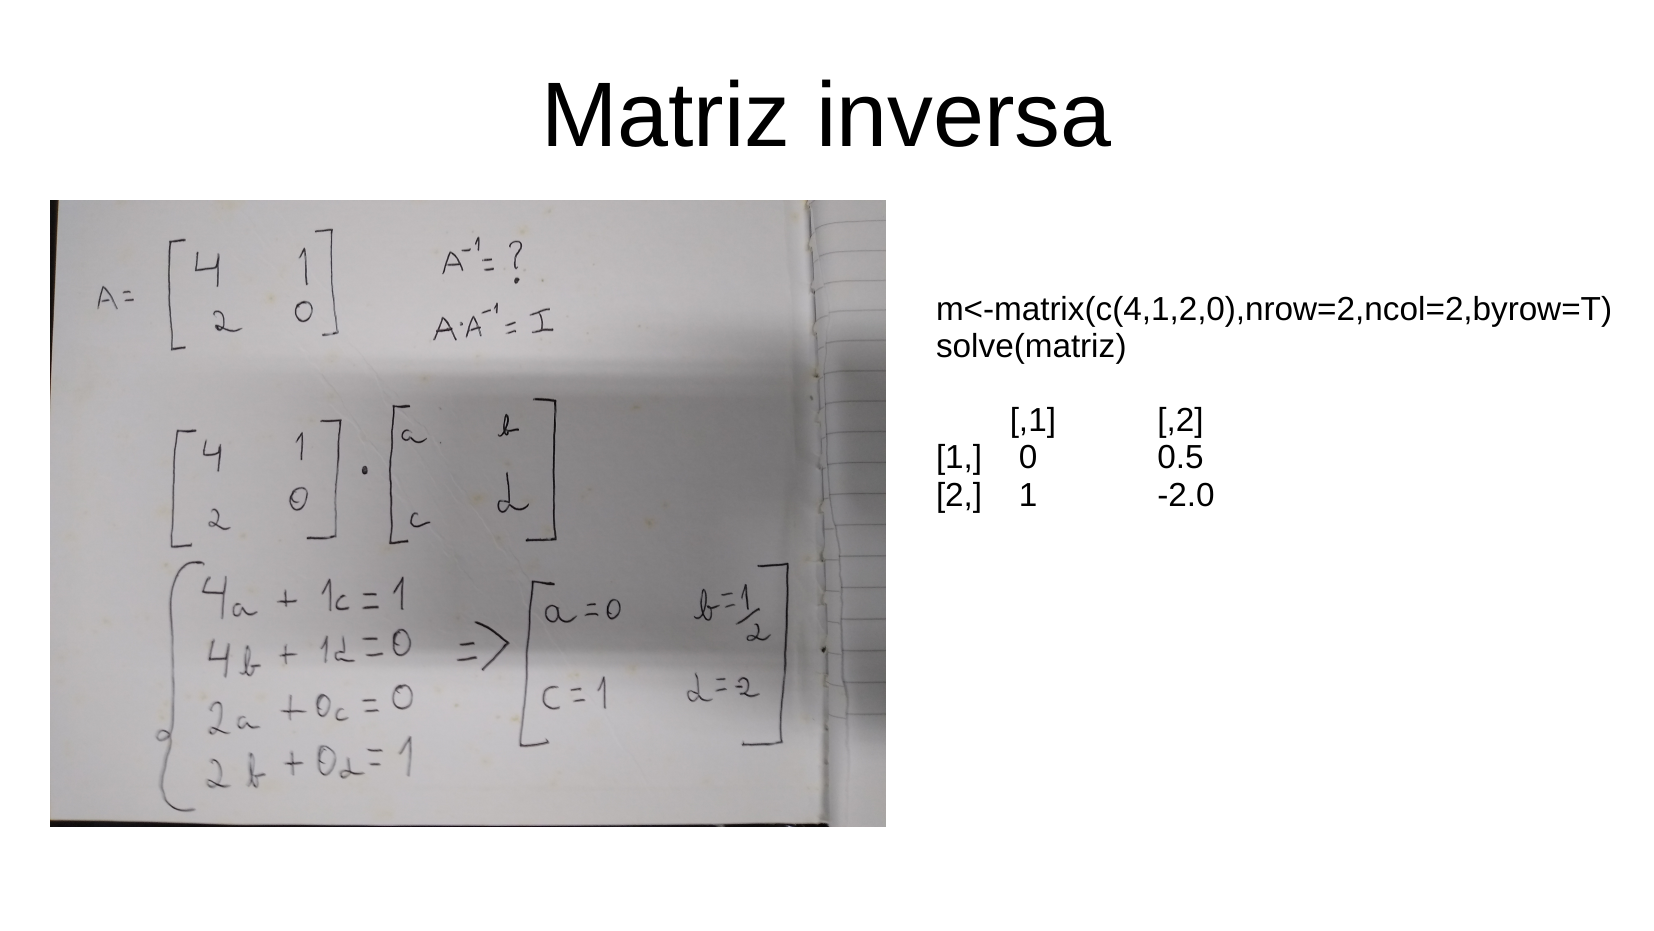

# Matriz inversa
m<-matrix(c(4,1,2,0),nrow=2,ncol=2,byrow=T)
solve(matriz)
	[,1] 		[,2]
[1,] 0 		0.5
[2,] 1 		-2.0